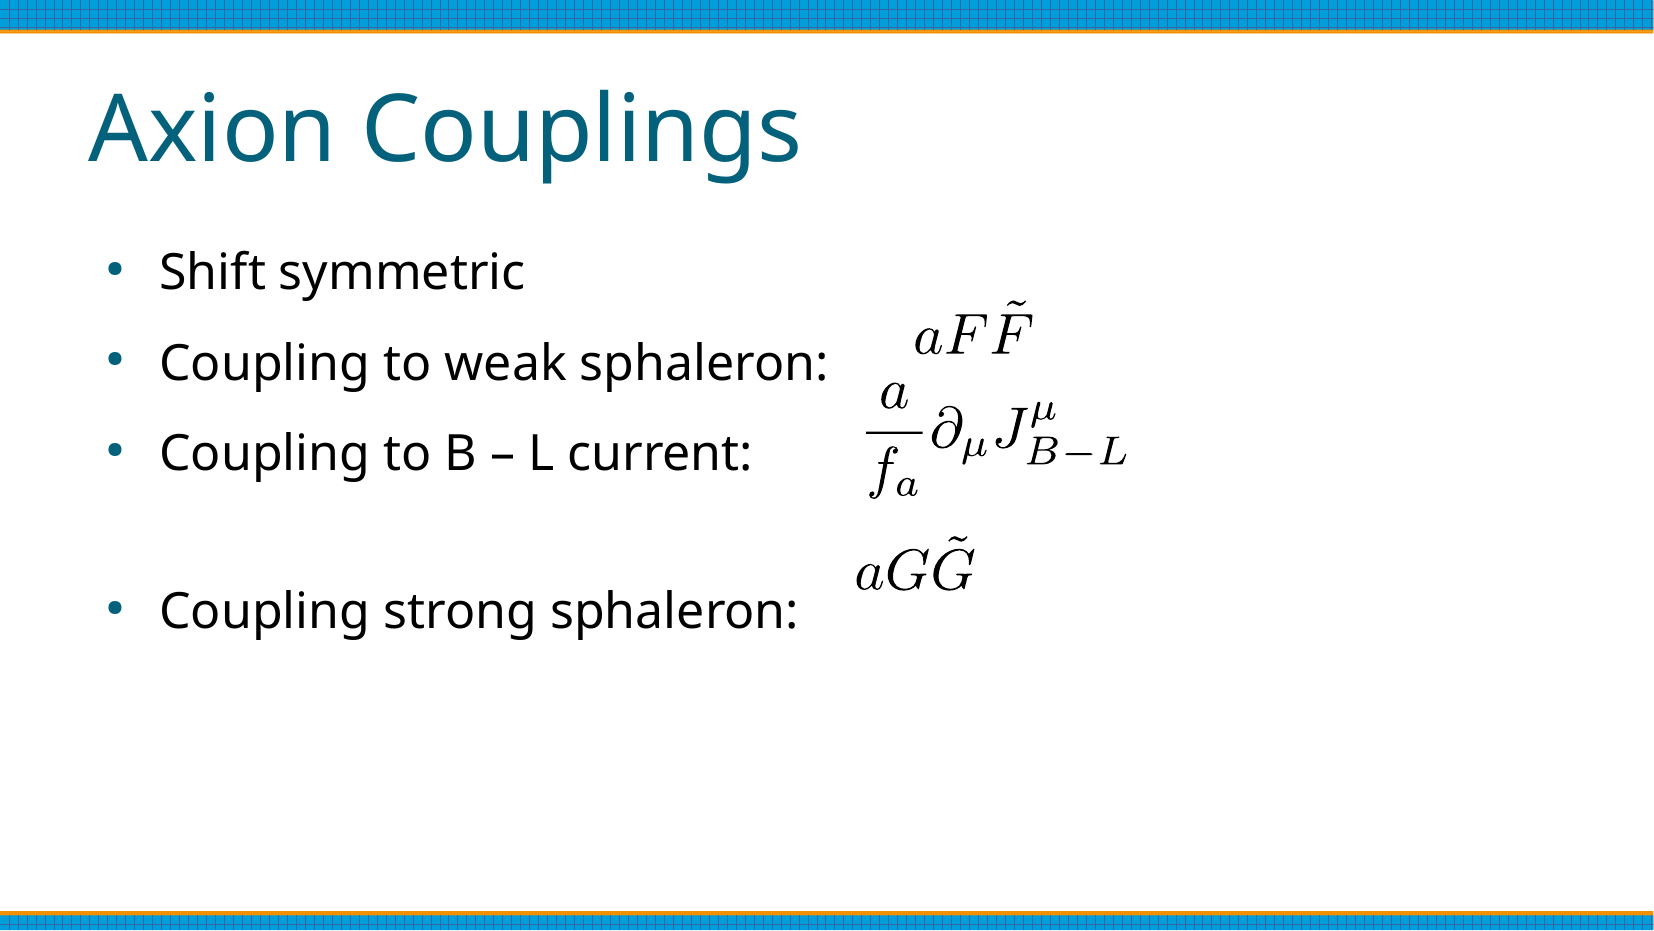

# Axion Couplings
Shift symmetric
Coupling to weak sphaleron:
Coupling to B – L current:
Coupling strong sphaleron: